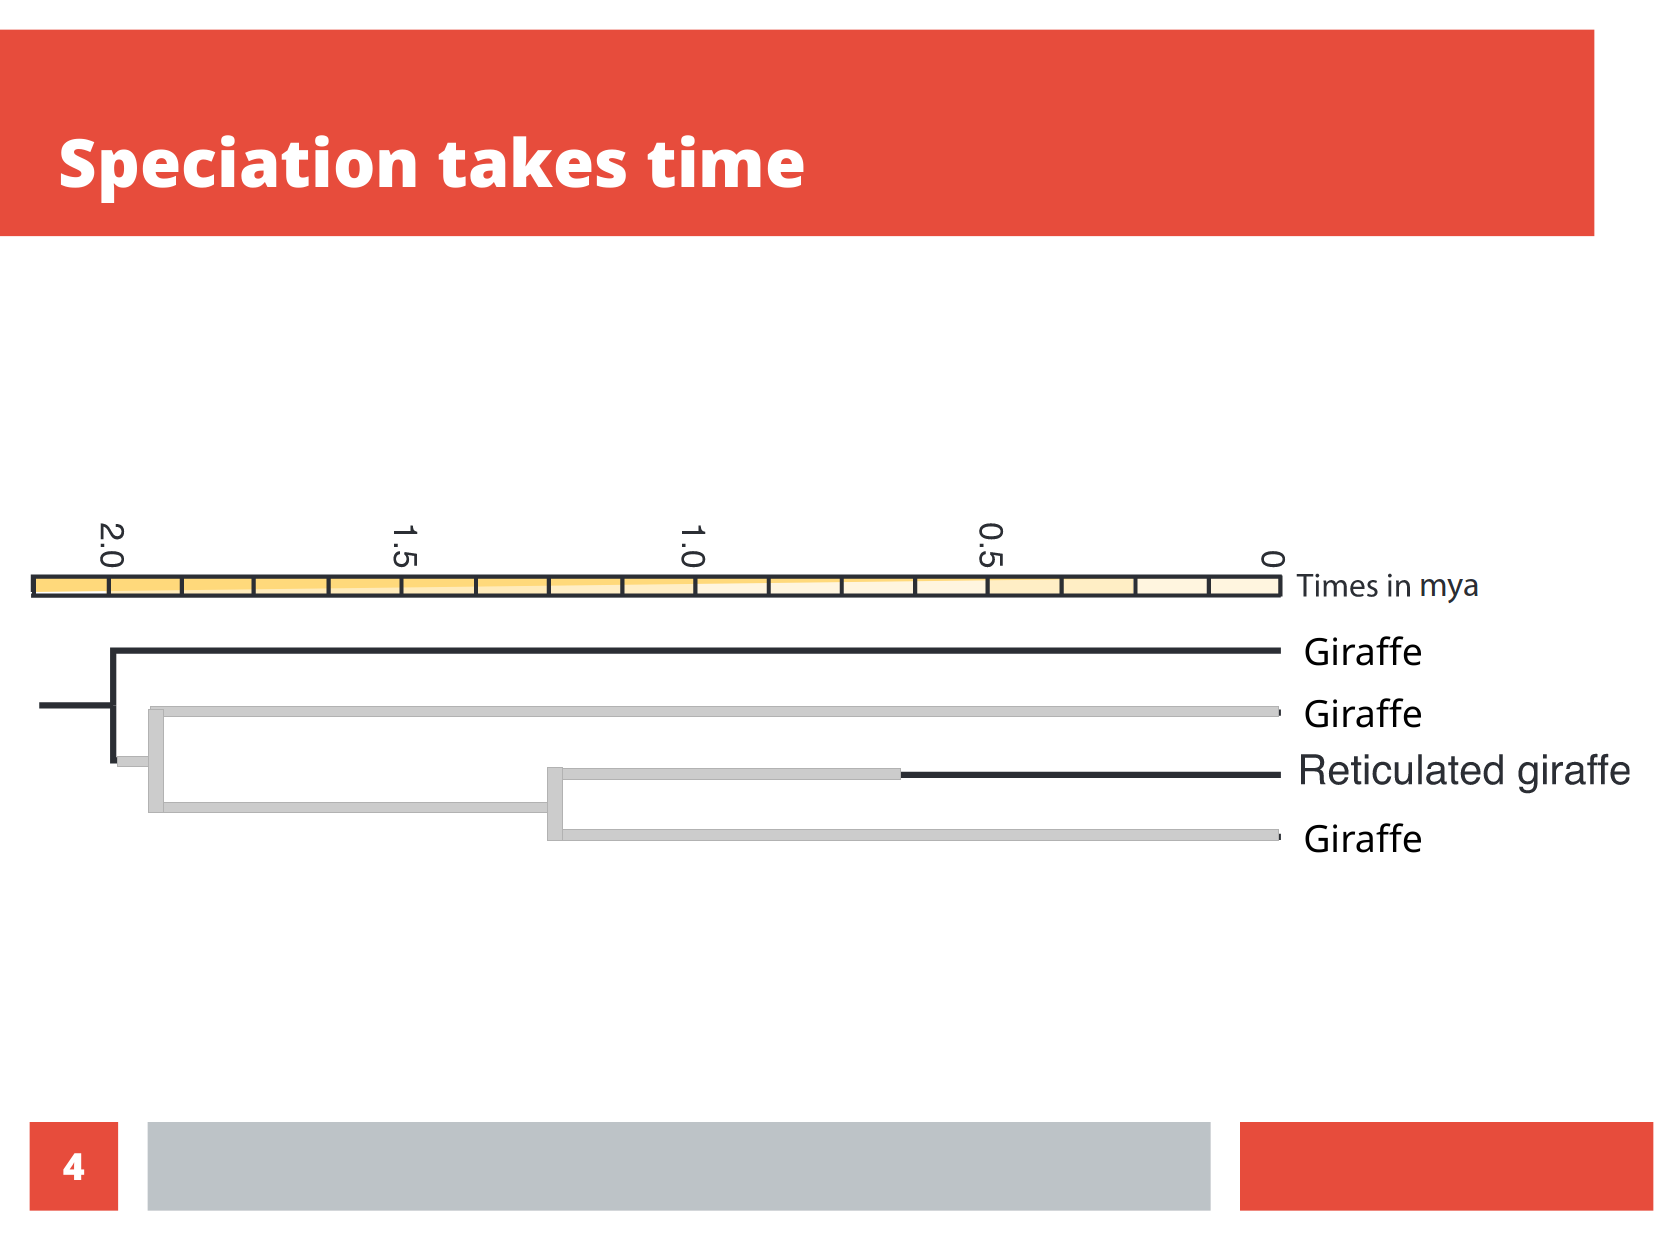

# Speciation takes time
Giraffe
Giraffe
Giraffe
4